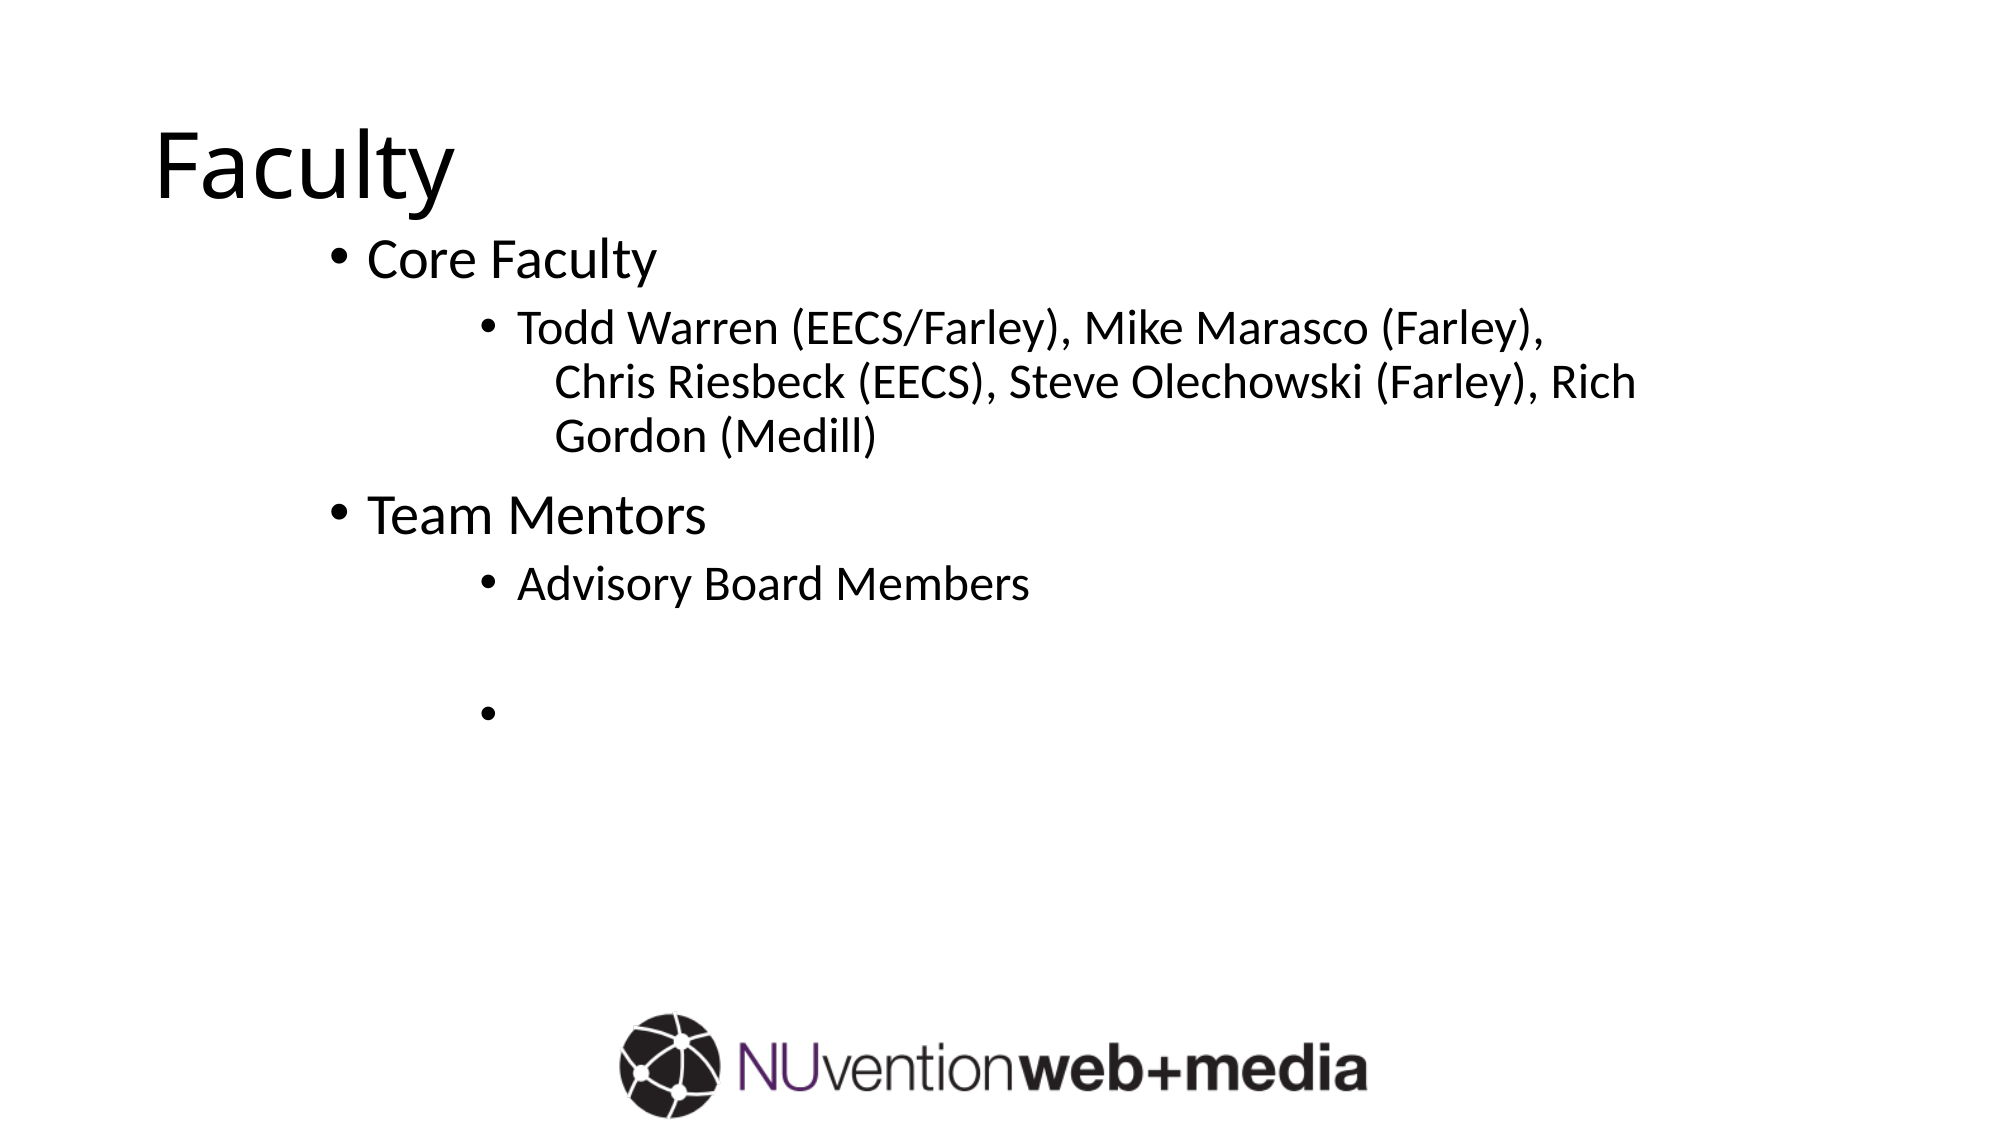

# Faculty
Core Faculty
Todd Warren (EECS/Farley), Mike Marasco (Farley), Chris Riesbeck (EECS), Steve Olechowski (Farley), Rich Gordon (Medill)
Team Mentors
Advisory Board Members